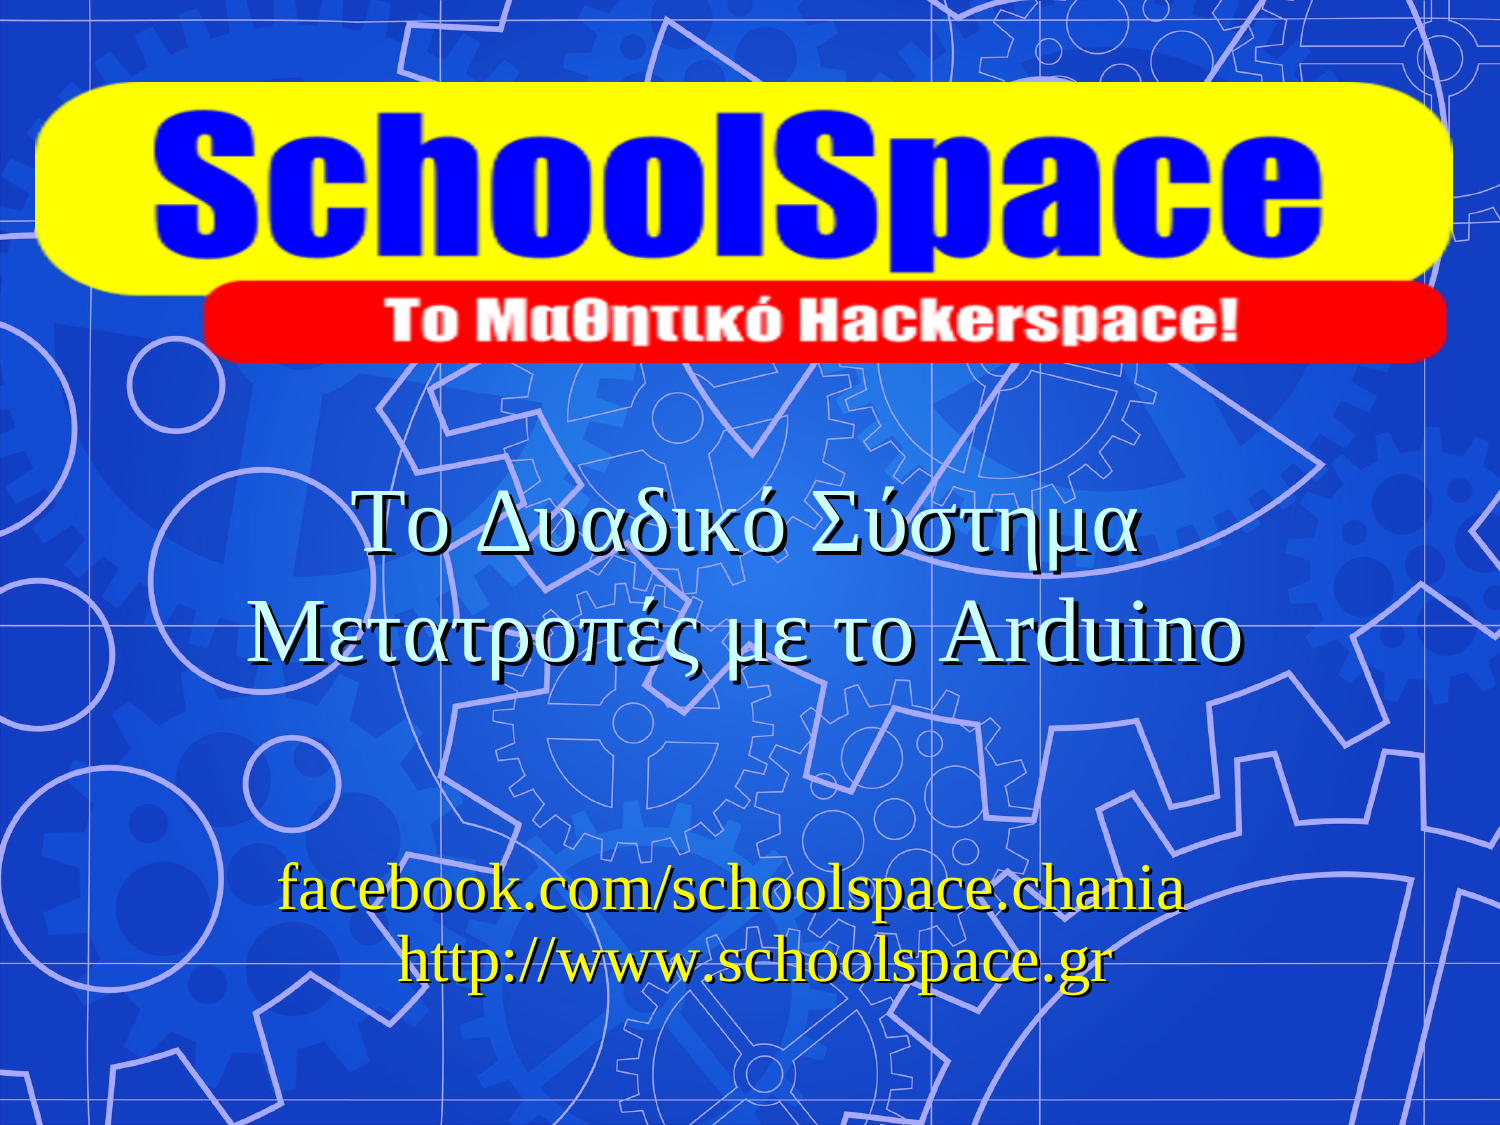

To Δυαδικό Σύστημα
Μετατροπές με το Arduino
facebook.com/schoolspace.chania
# http://www.schoolspace.gr